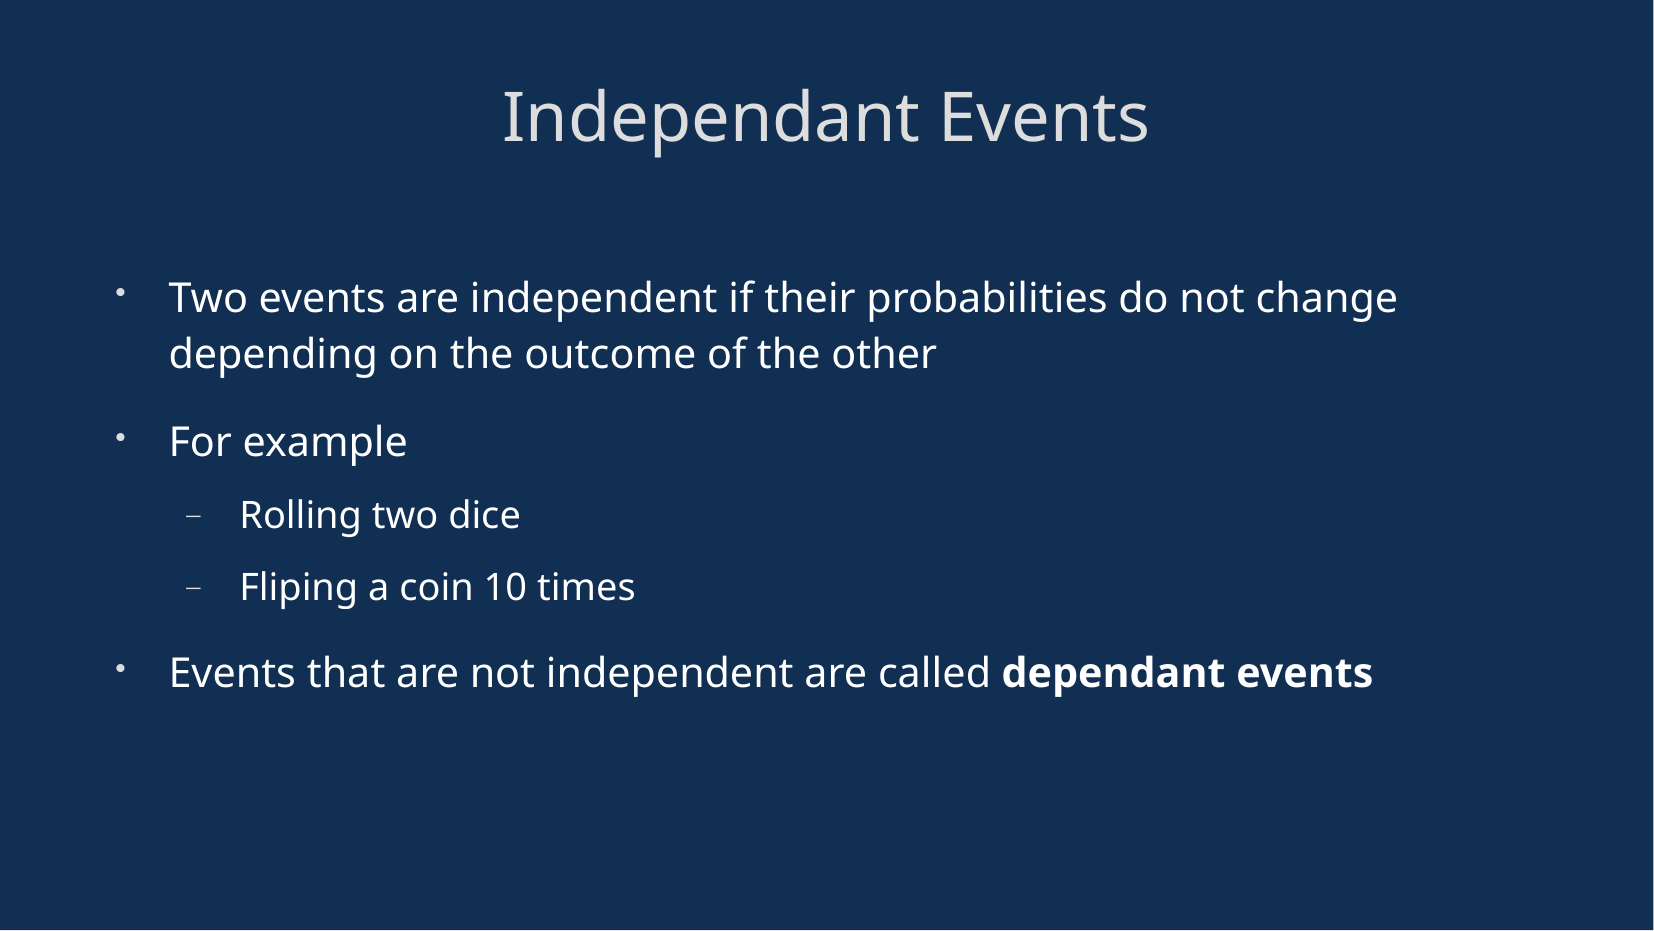

# Independant Events
Two events are independent if their probabilities do not change depending on the outcome of the other
For example
Rolling two dice
Fliping a coin 10 times
Events that are not independent are called dependant events